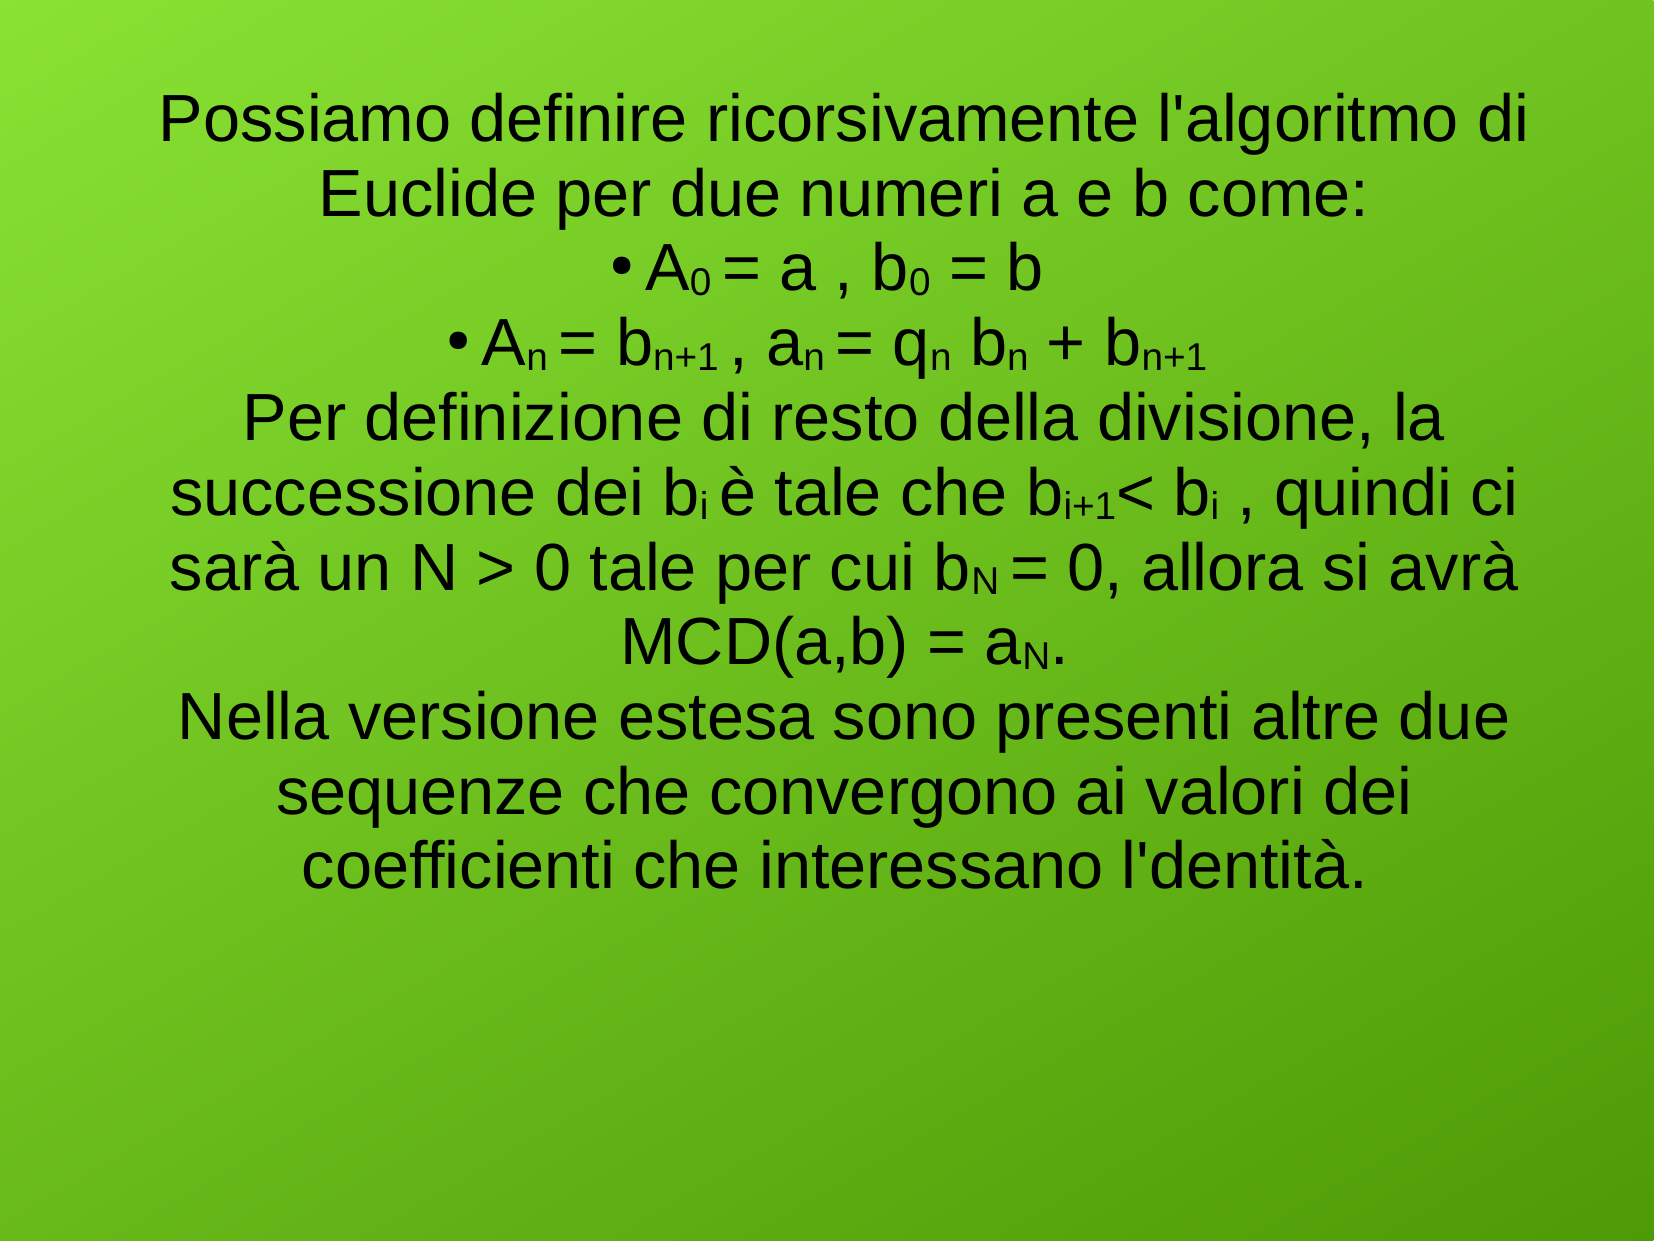

# Possiamo definire ricorsivamente l'algoritmo di Euclide per due numeri a e b come:
A0 = a , b0 = b
An = bn+1 , an = qn bn + bn+1
Per definizione di resto della divisione, la successione dei bi è tale che bi+1< bi , quindi ci sarà un N > 0 tale per cui bN = 0, allora si avrà MCD(a,b) = aN.
Nella versione estesa sono presenti altre due sequenze che convergono ai valori dei coefficienti che interessano l'dentità.